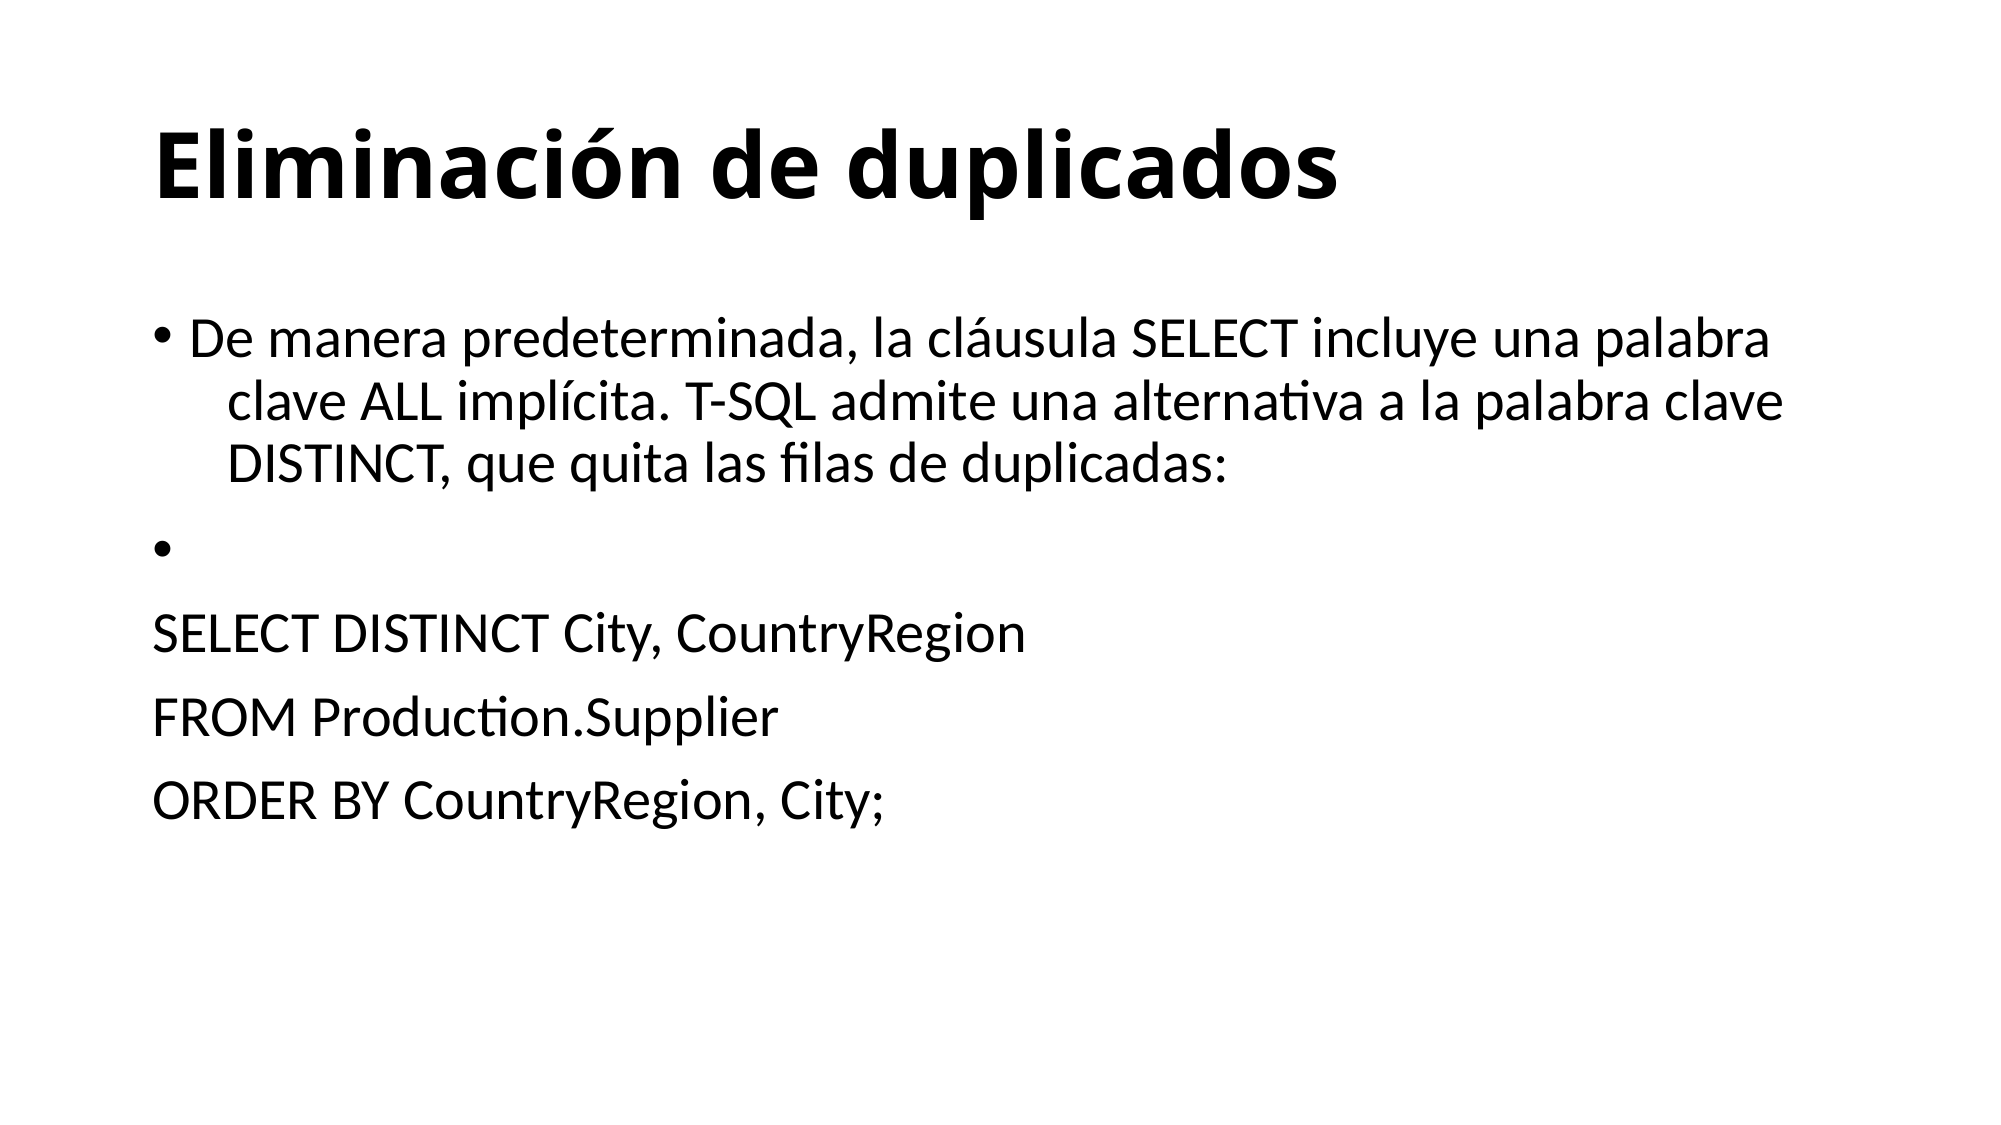

# Eliminación de duplicados
De manera predeterminada, la cláusula SELECT incluye una palabra clave ALL implícita. T-SQL admite una alternativa a la palabra clave DISTINCT, que quita las filas de duplicadas:
SELECT DISTINCT City, CountryRegion
FROM Production.Supplier
ORDER BY CountryRegion, City;